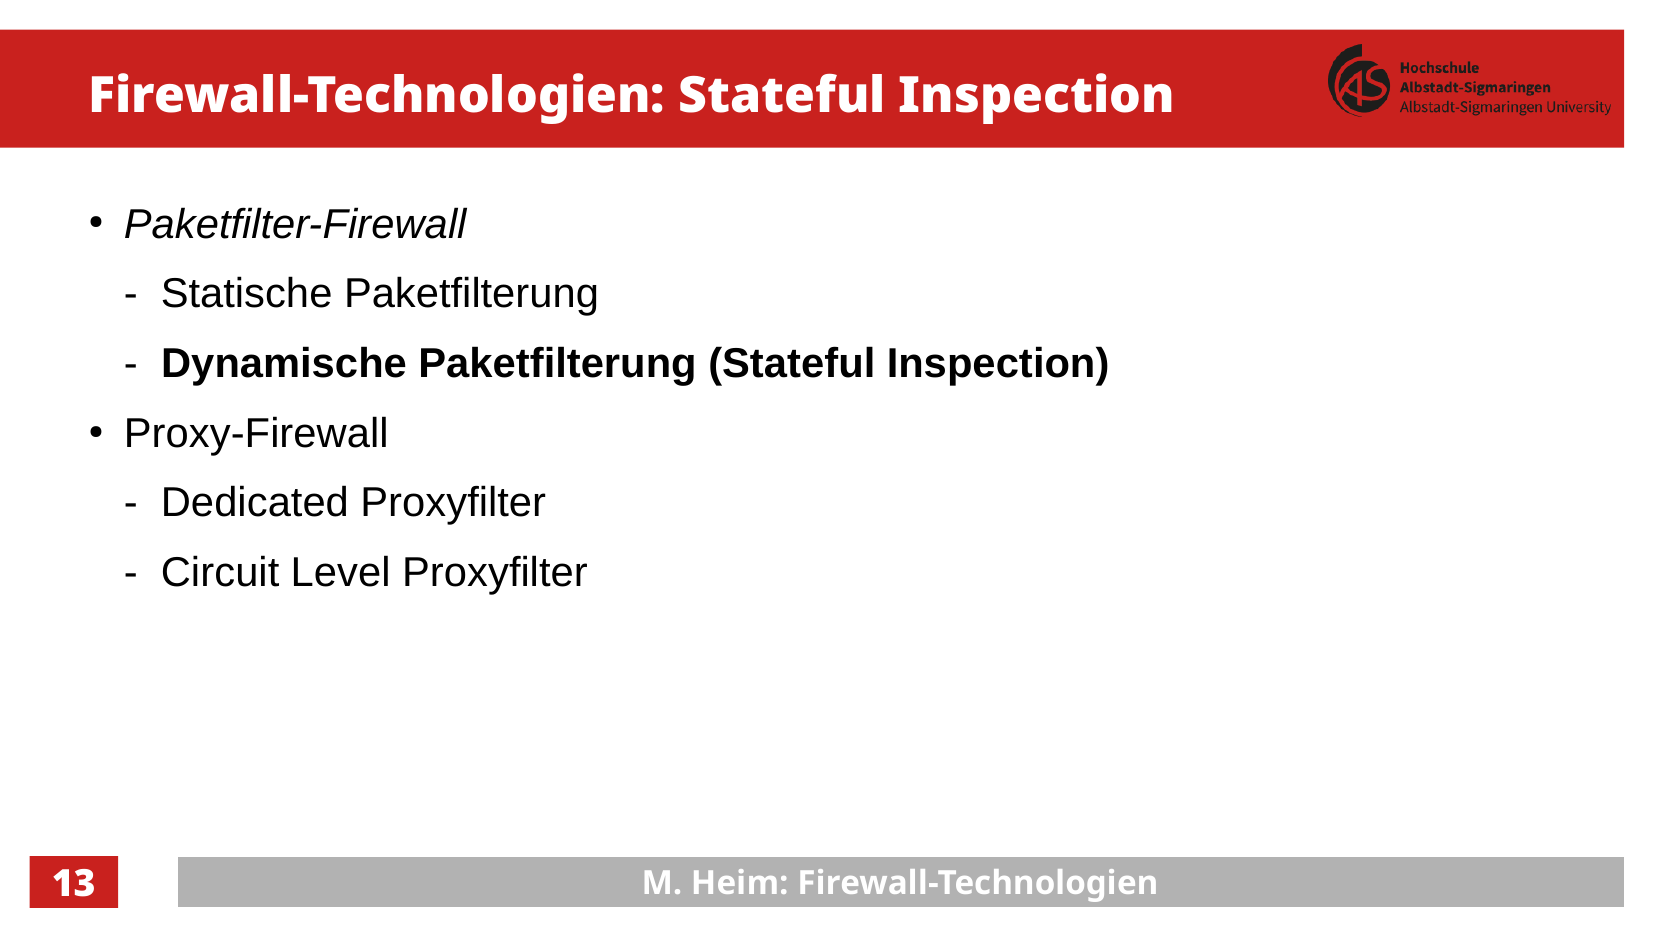

# Firewall-Technologien: Stateful Inspection
Paketfilter-Firewall
- Statische Paketfilterung
- Dynamische Paketfilterung (Stateful Inspection)
Proxy-Firewall
- Dedicated Proxyfilter
- Circuit Level Proxyfilter
13